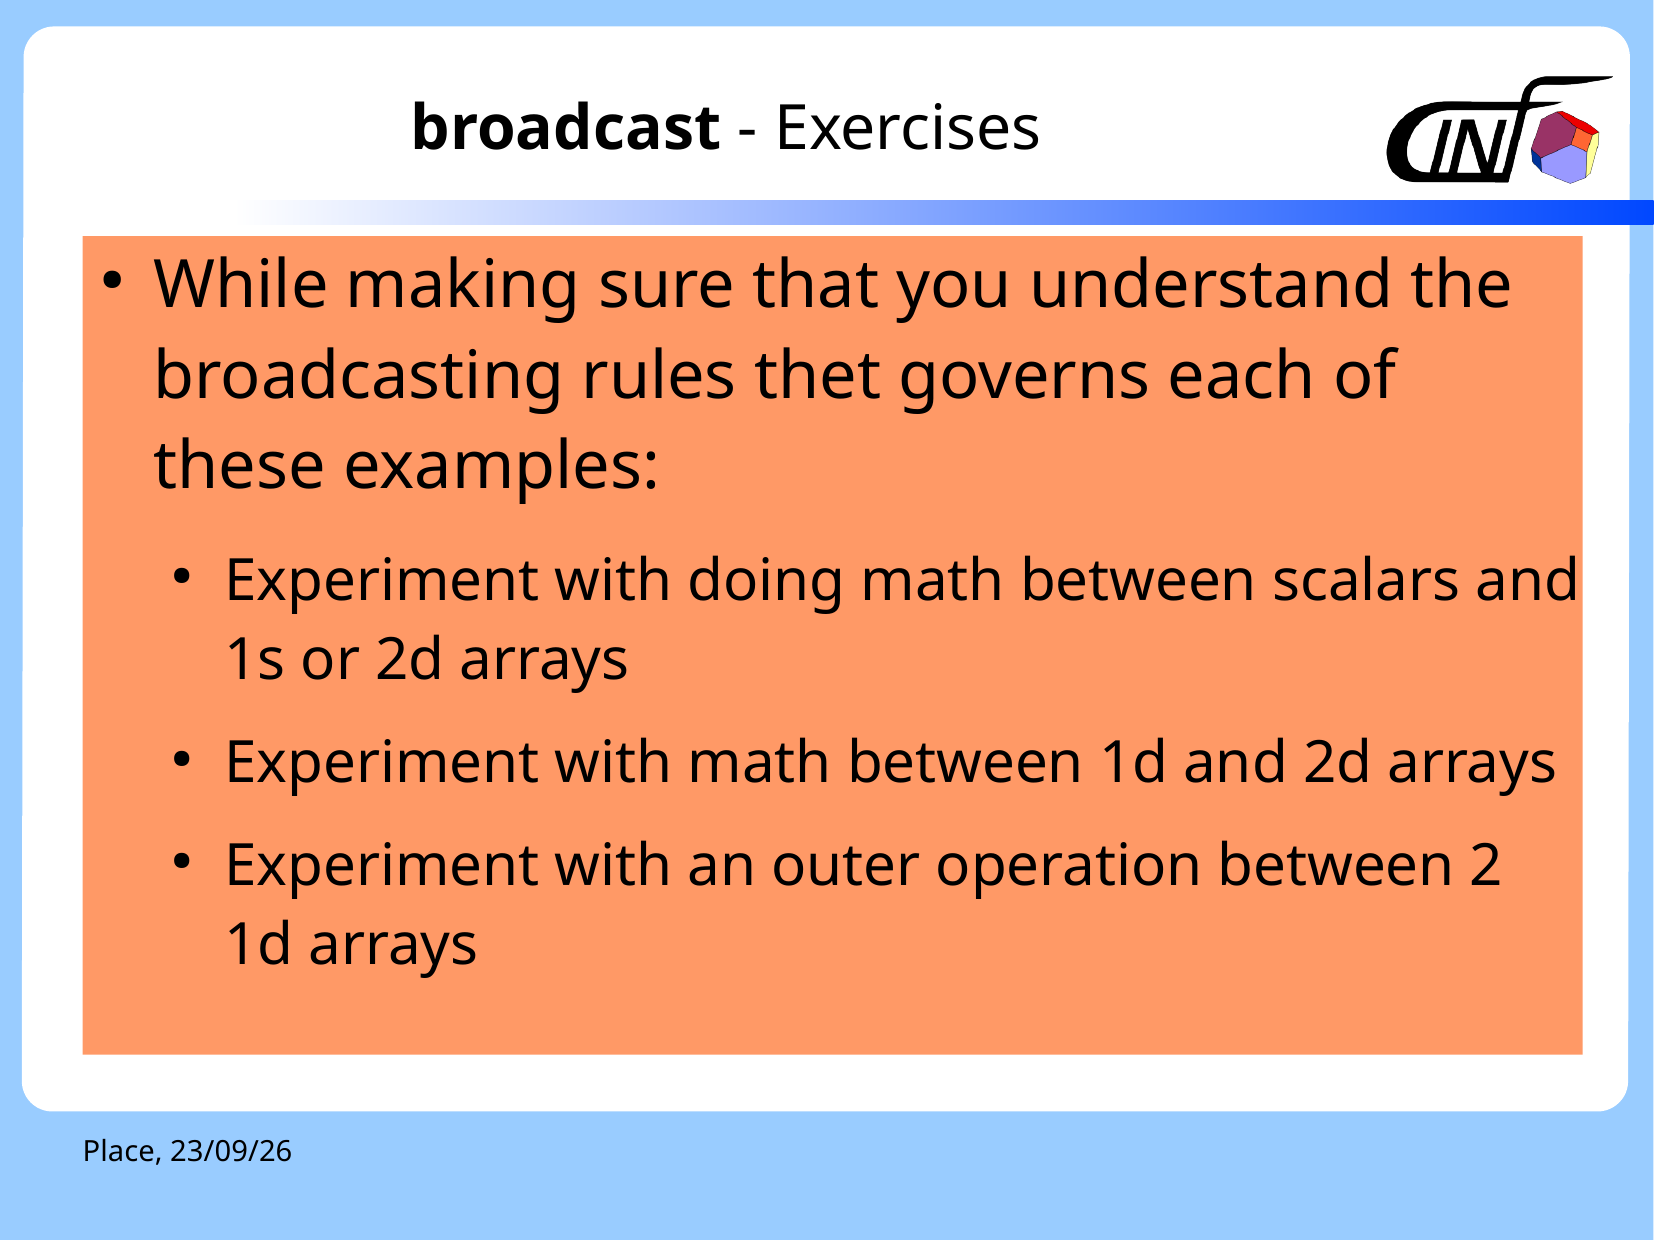

# broadcast - Exercises
While making sure that you understand the broadcasting rules thet governs each of these examples:
Experiment with doing math between scalars and 1s or 2d arrays
Experiment with math between 1d and 2d arrays
Experiment with an outer operation between 2 1d arrays